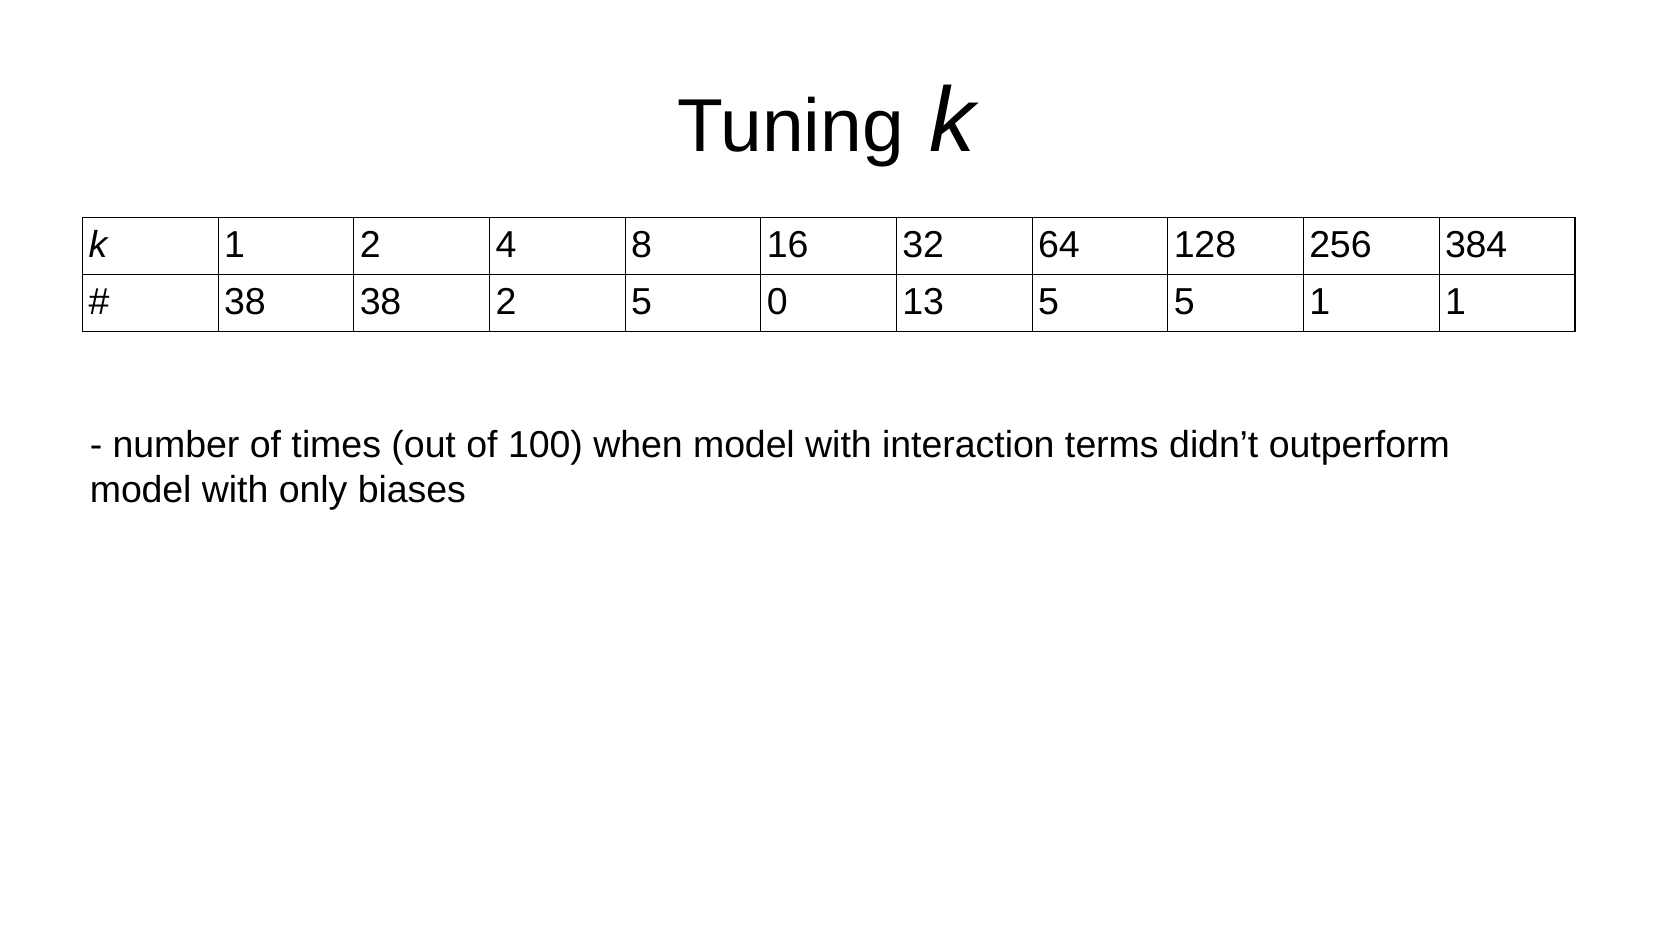

# Tuning k
| k | 1 | 2 | 4 | 8 | 16 | 32 | 64 | 128 | 256 | 384 |
| --- | --- | --- | --- | --- | --- | --- | --- | --- | --- | --- |
| # | 38 | 38 | 2 | 5 | 0 | 13 | 5 | 5 | 1 | 1 |
- number of times (out of 100) when model with interaction terms didn’t outperform model with only biases